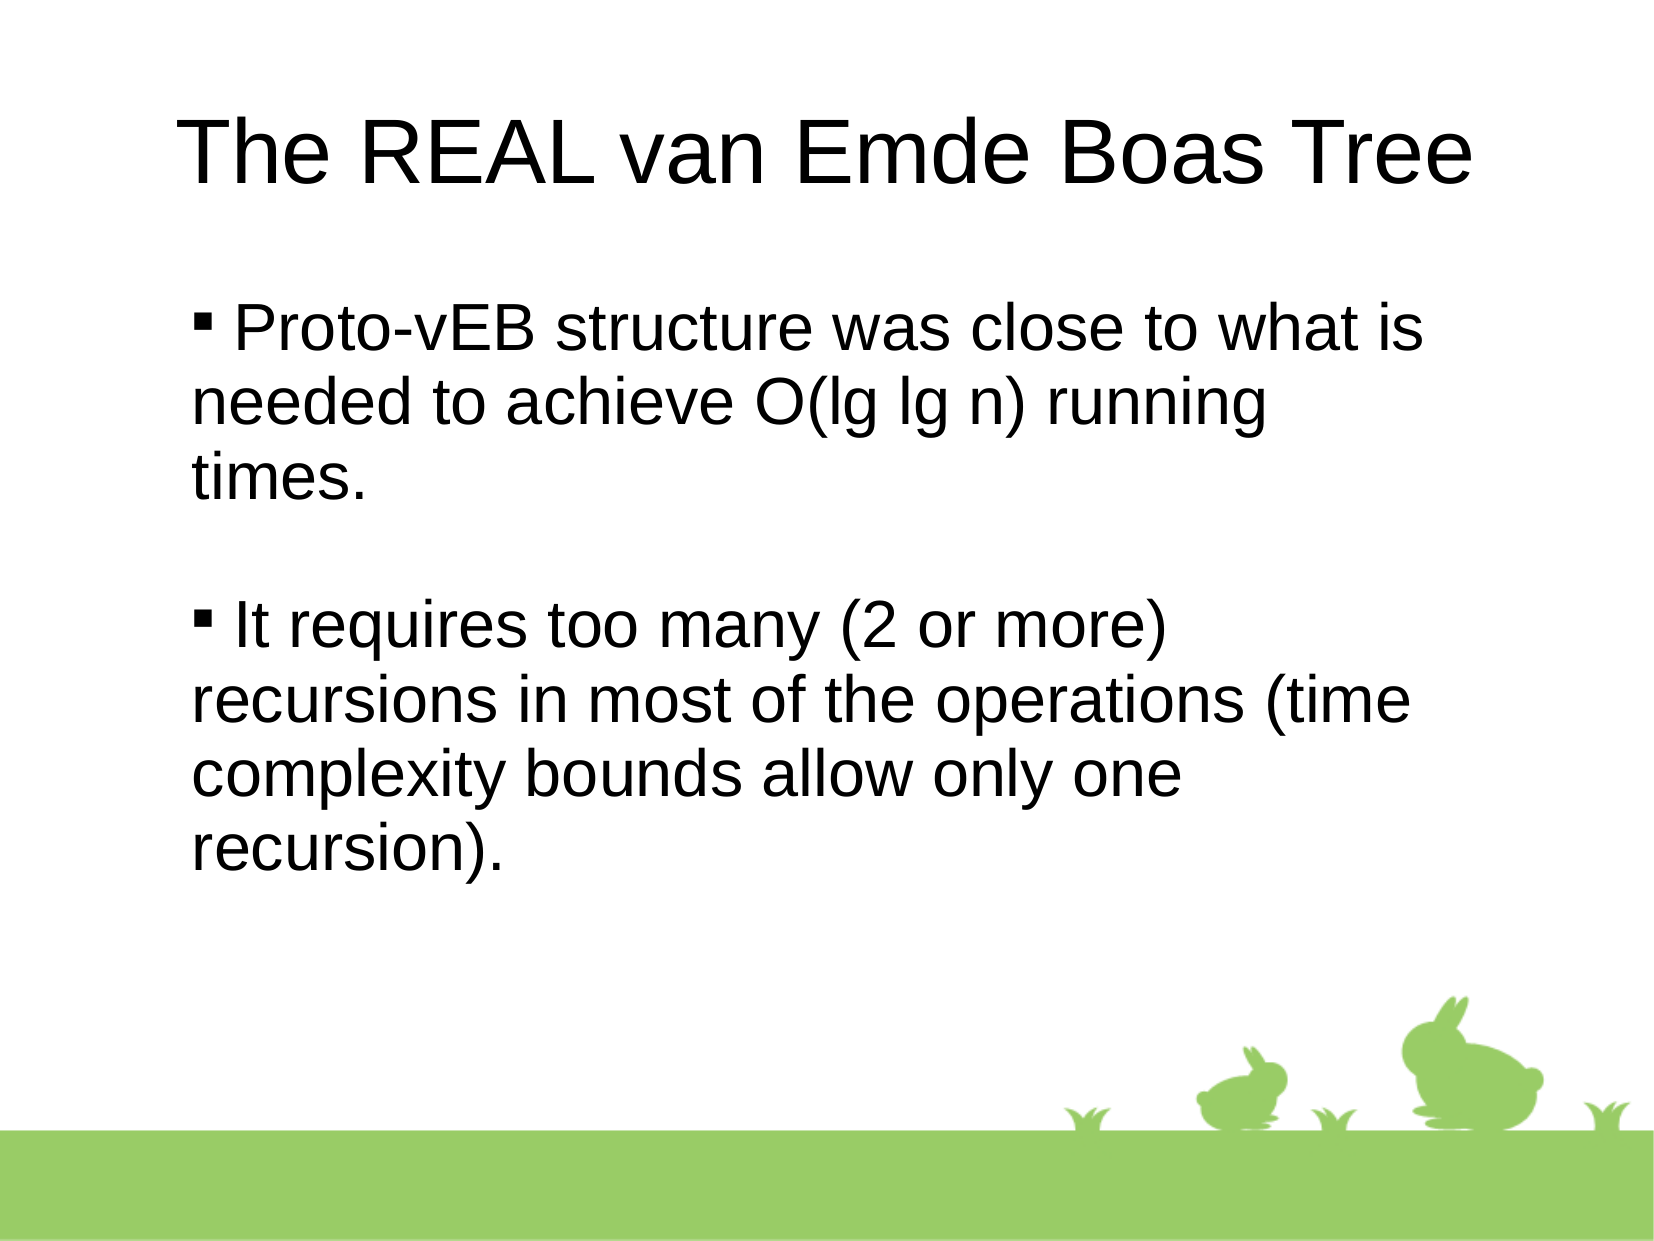

# The REAL van Emde Boas Tree
 Proto-vEB structure was close to what is needed to achieve O(lg lg n) running times.
 It requires too many (2 or more) recursions in most of the operations (time complexity bounds allow only one recursion).